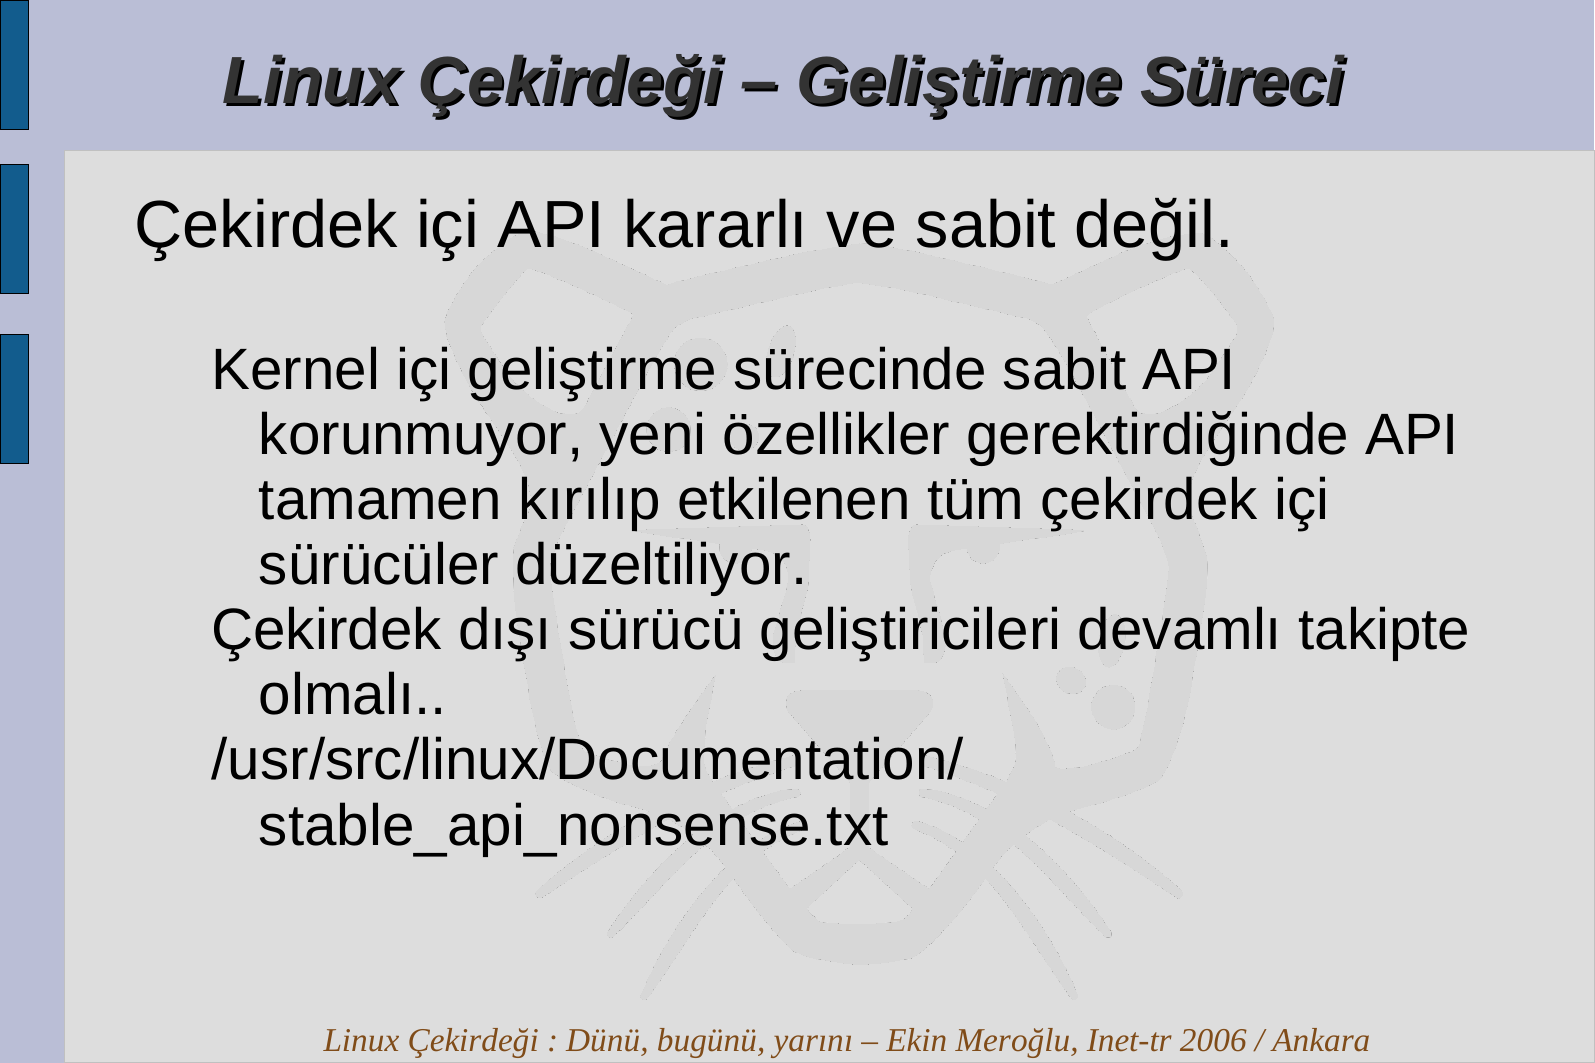

# Linux Çekirdeği – Geliştirme Süreci
Çekirdek içi API kararlı ve sabit değil.
Kernel içi geliştirme sürecinde sabit API korunmuyor, yeni özellikler gerektirdiğinde API tamamen kırılıp etkilenen tüm çekirdek içi sürücüler düzeltiliyor.
Çekirdek dışı sürücü geliştiricileri devamlı takipte olmalı..
/usr/src/linux/Documentation/stable_api_nonsense.txt